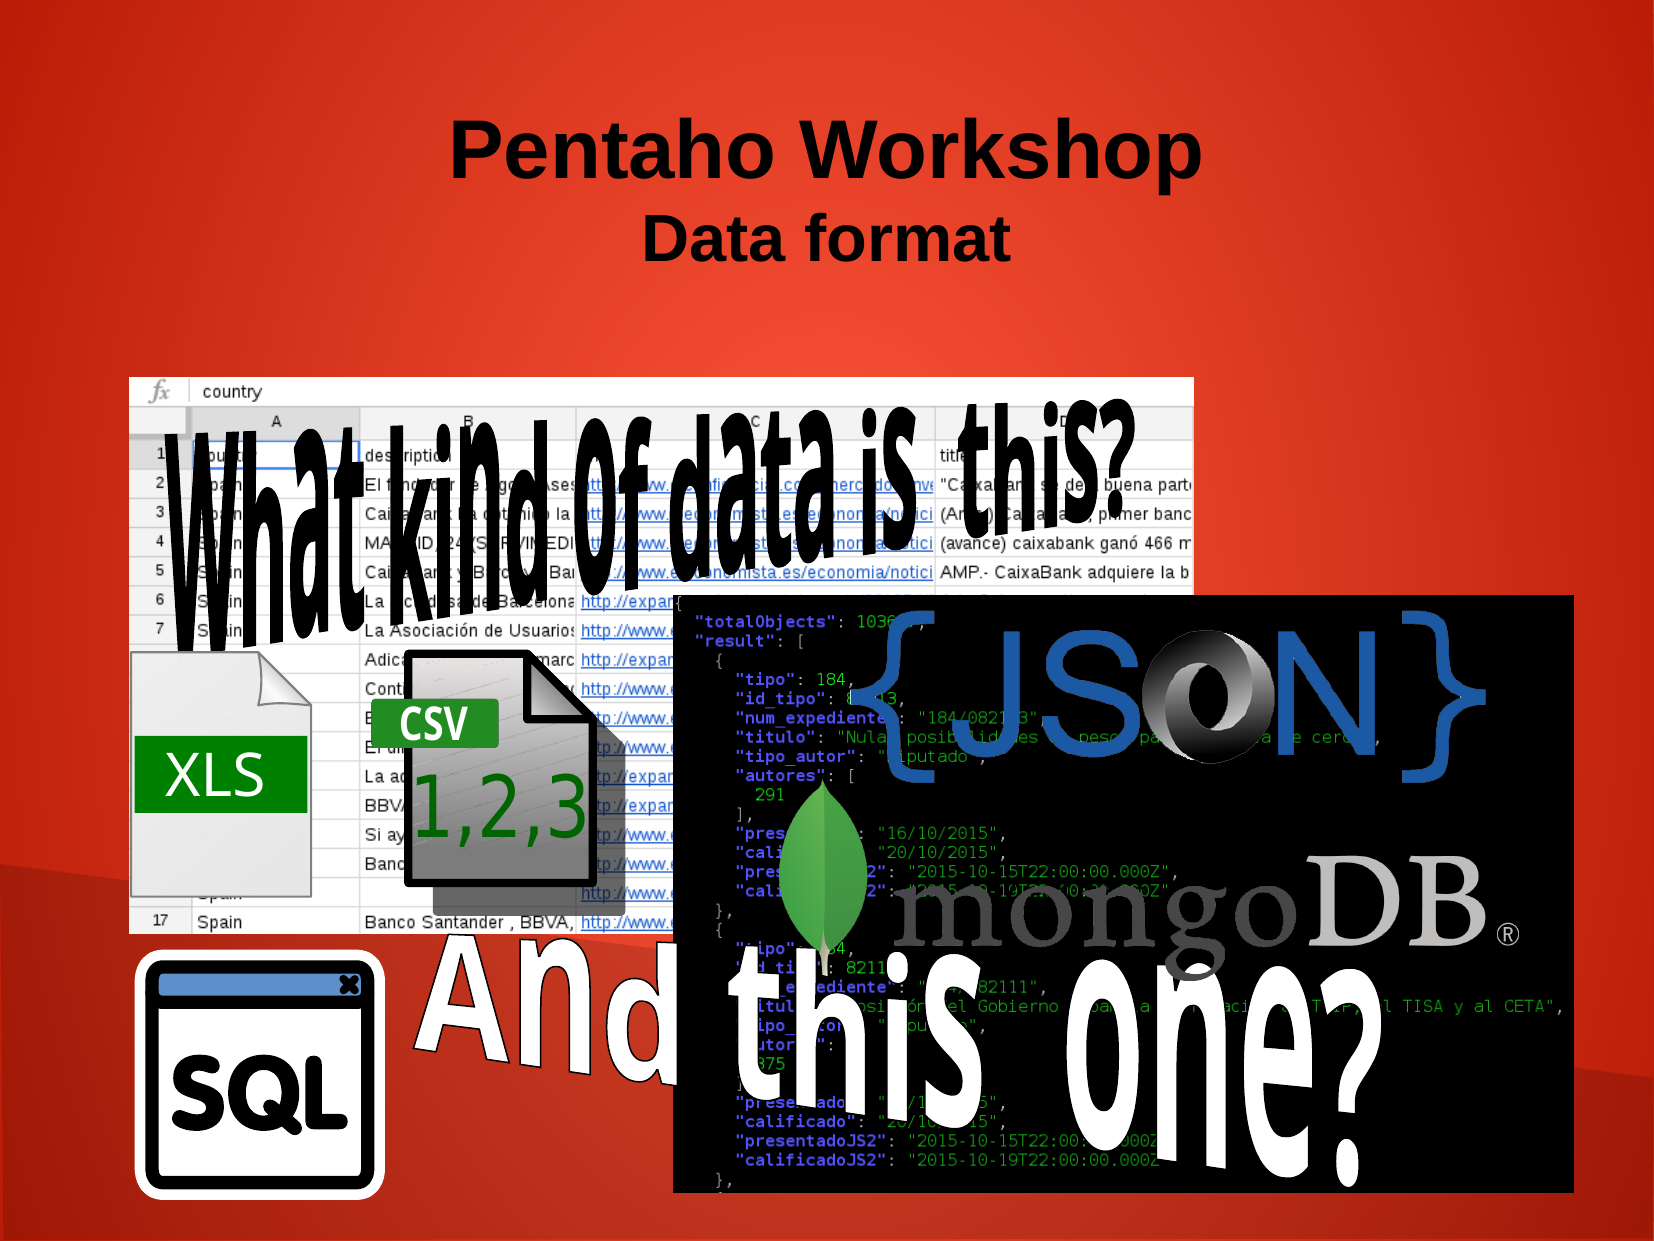

# Pentaho Workshop
Data format
What kind of data is this?
And This one?
And this one?